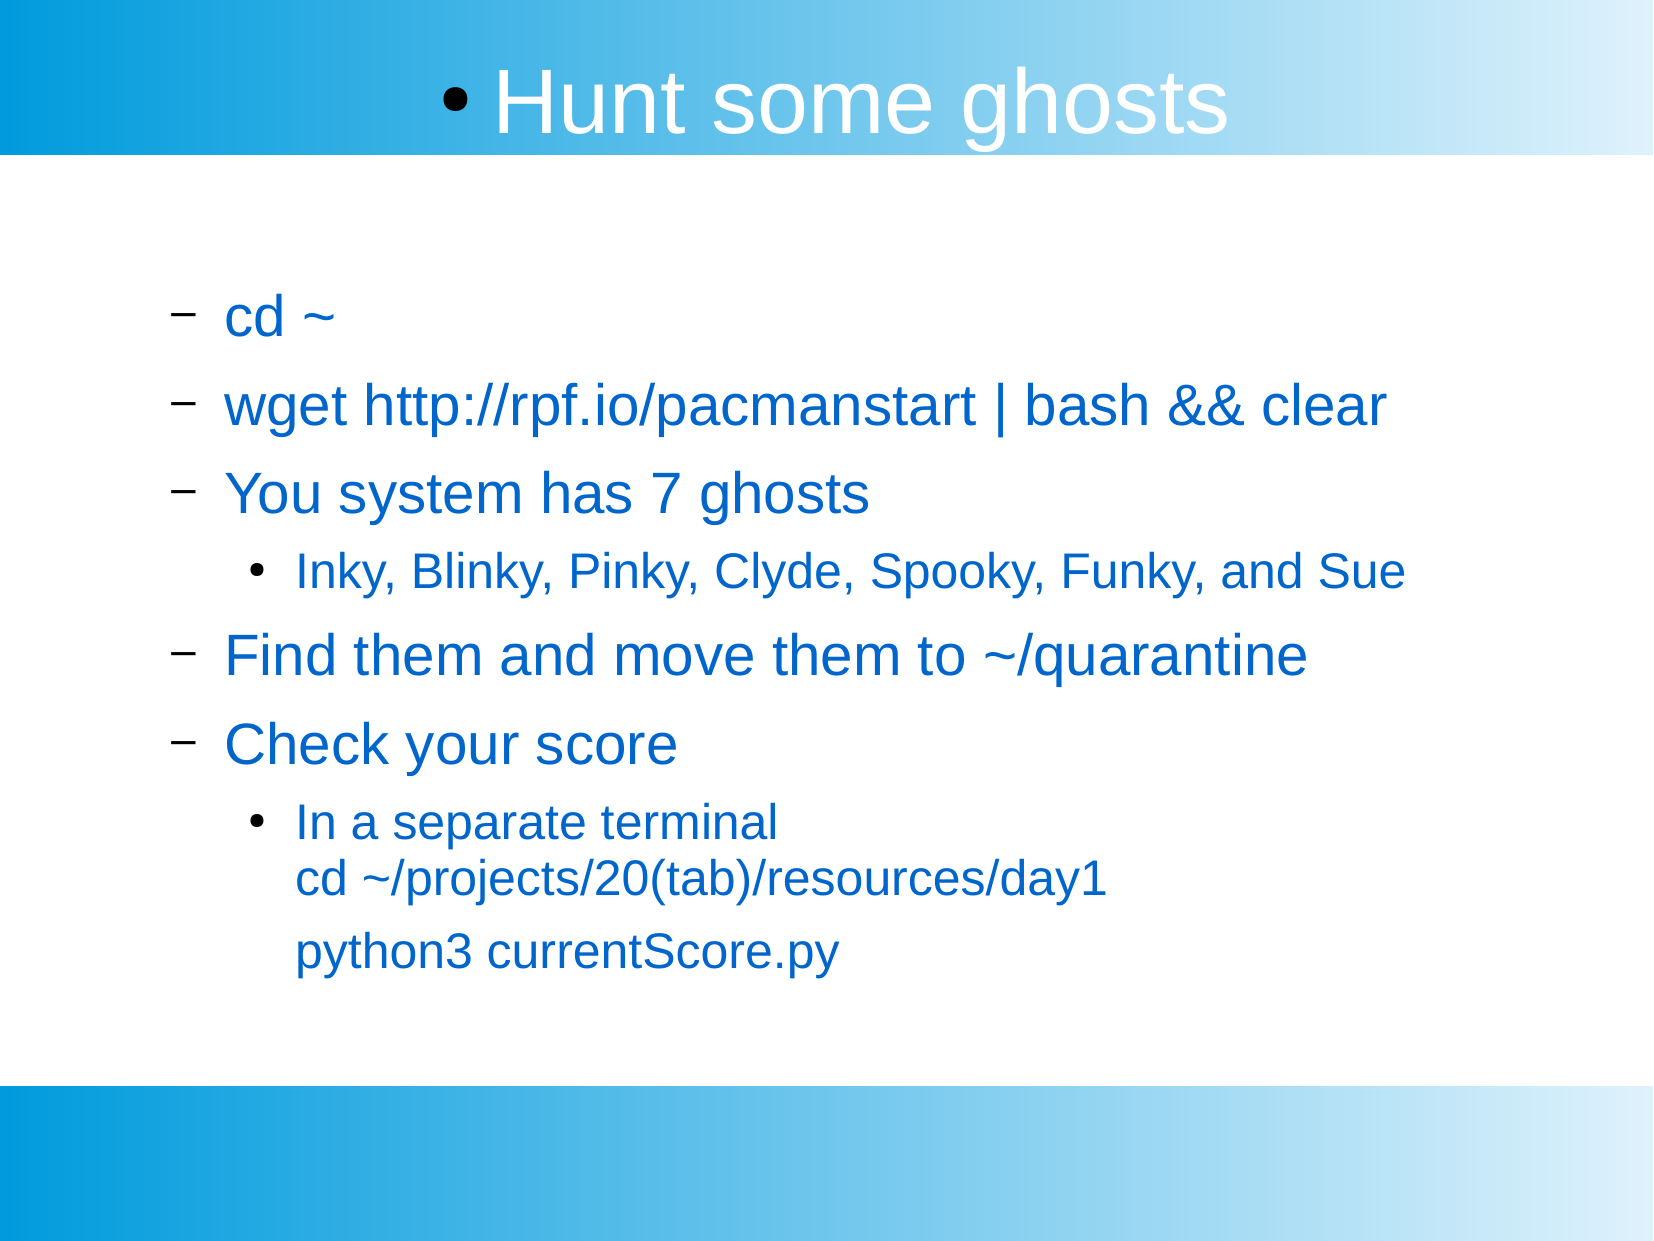

# Hunt some ghosts
cd ~
wget http://rpf.io/pacmanstart | bash && clear
You system has 7 ghosts
Inky, Blinky, Pinky, Clyde, Spooky, Funky, and Sue
Find them and move them to ~/quarantine
Check your score
In a separate terminal
cd ~/projects/20(tab)/resources/day1
python3 currentScore.py